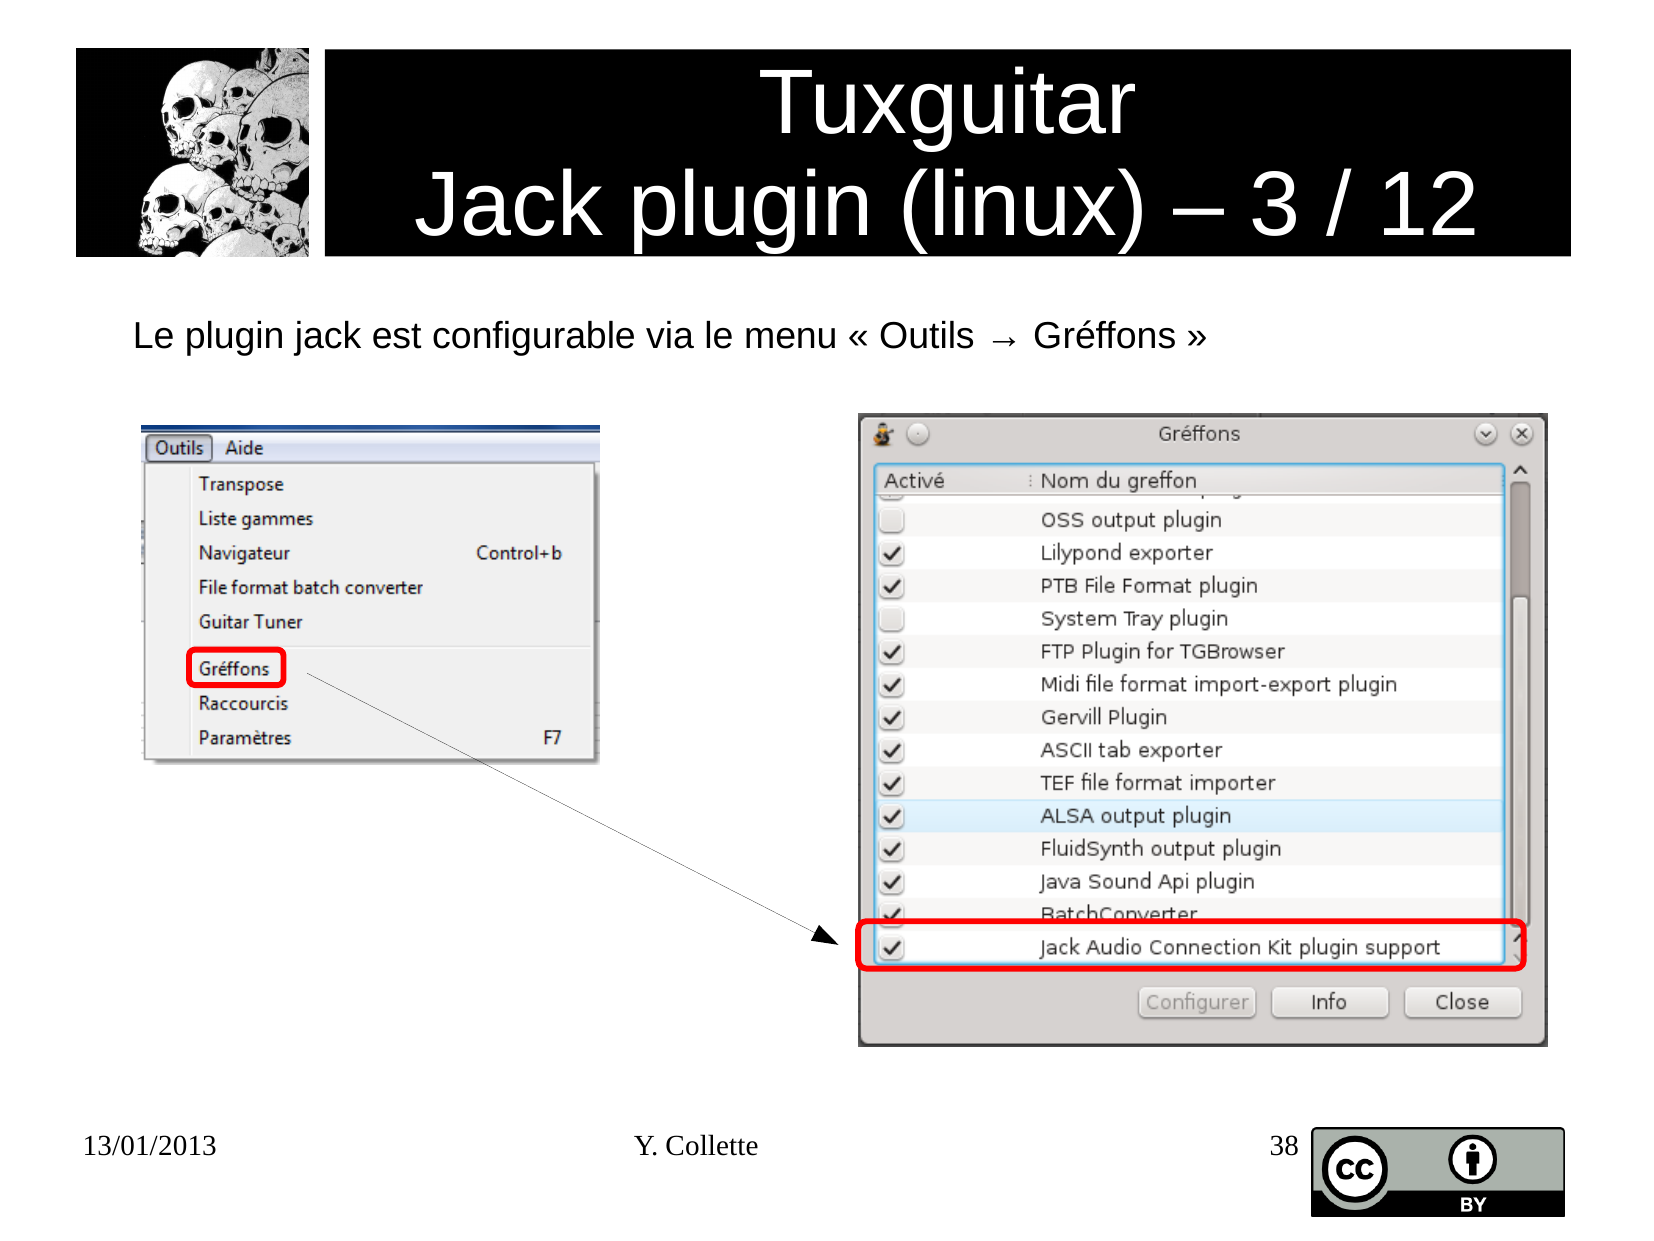

# Tuxguitar Jack plugin (linux) – 3 / 12
Le plugin jack est configurable via le menu « Outils → Gréffons »
Y. Collette
38